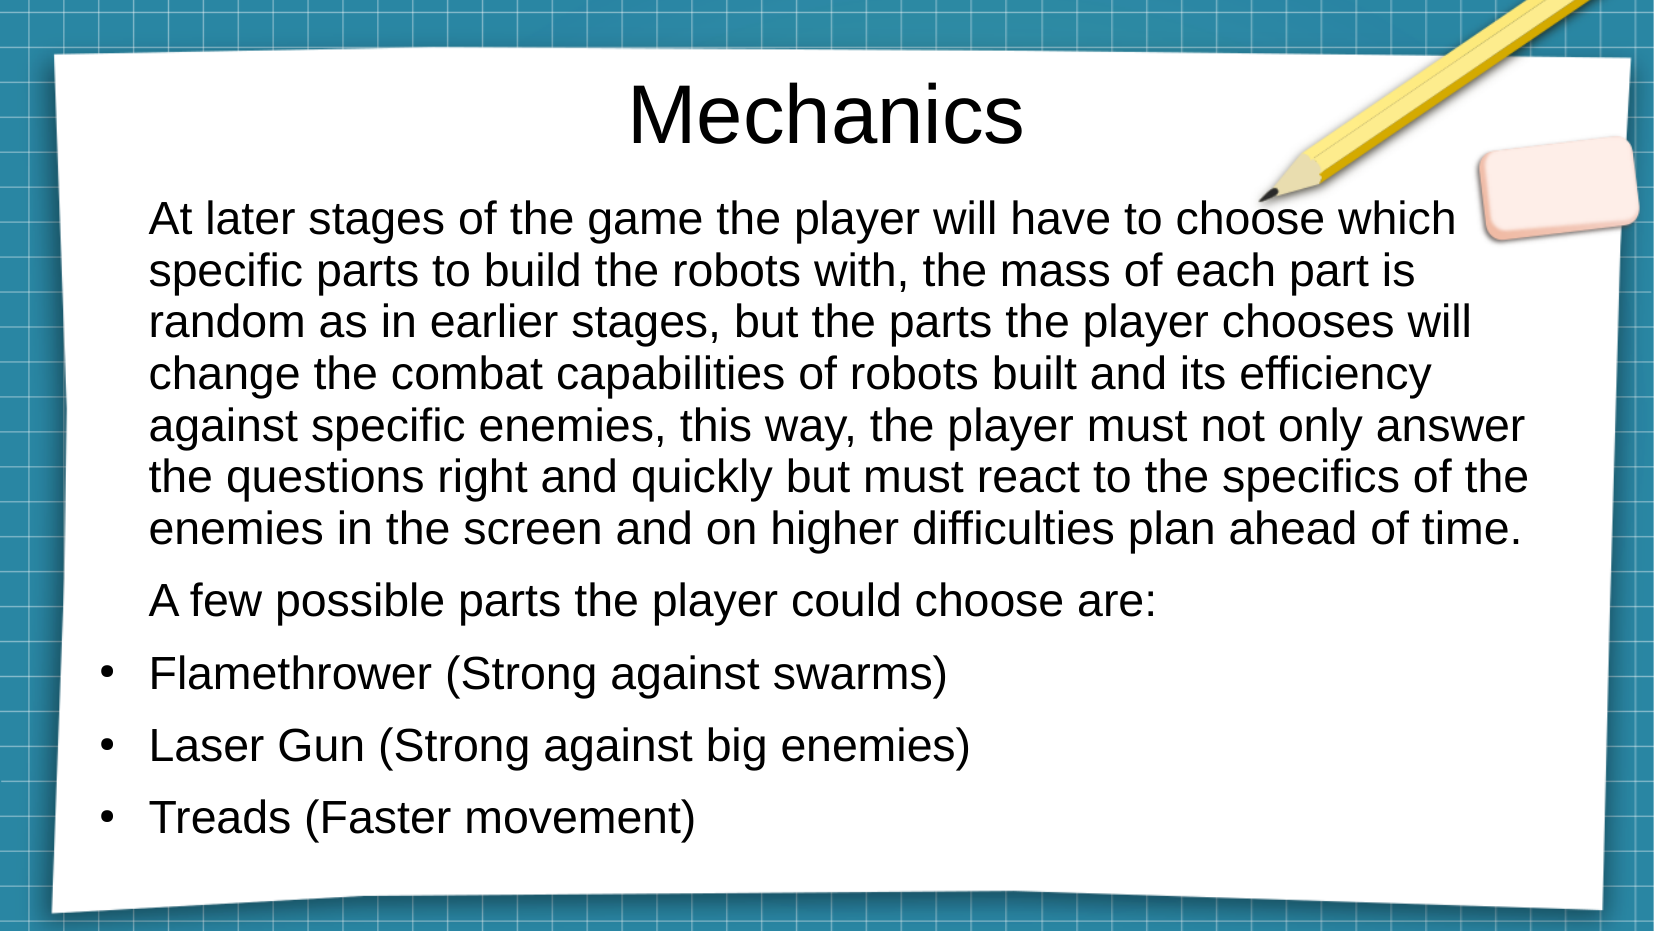

# Mechanics
At later stages of the game the player will have to choose which specific parts to build the robots with, the mass of each part is random as in earlier stages, but the parts the player chooses will change the combat capabilities of robots built and its efficiency against specific enemies, this way, the player must not only answer the questions right and quickly but must react to the specifics of the enemies in the screen and on higher difficulties plan ahead of time.
A few possible parts the player could choose are:
Flamethrower (Strong against swarms)
Laser Gun (Strong against big enemies)
Treads (Faster movement)